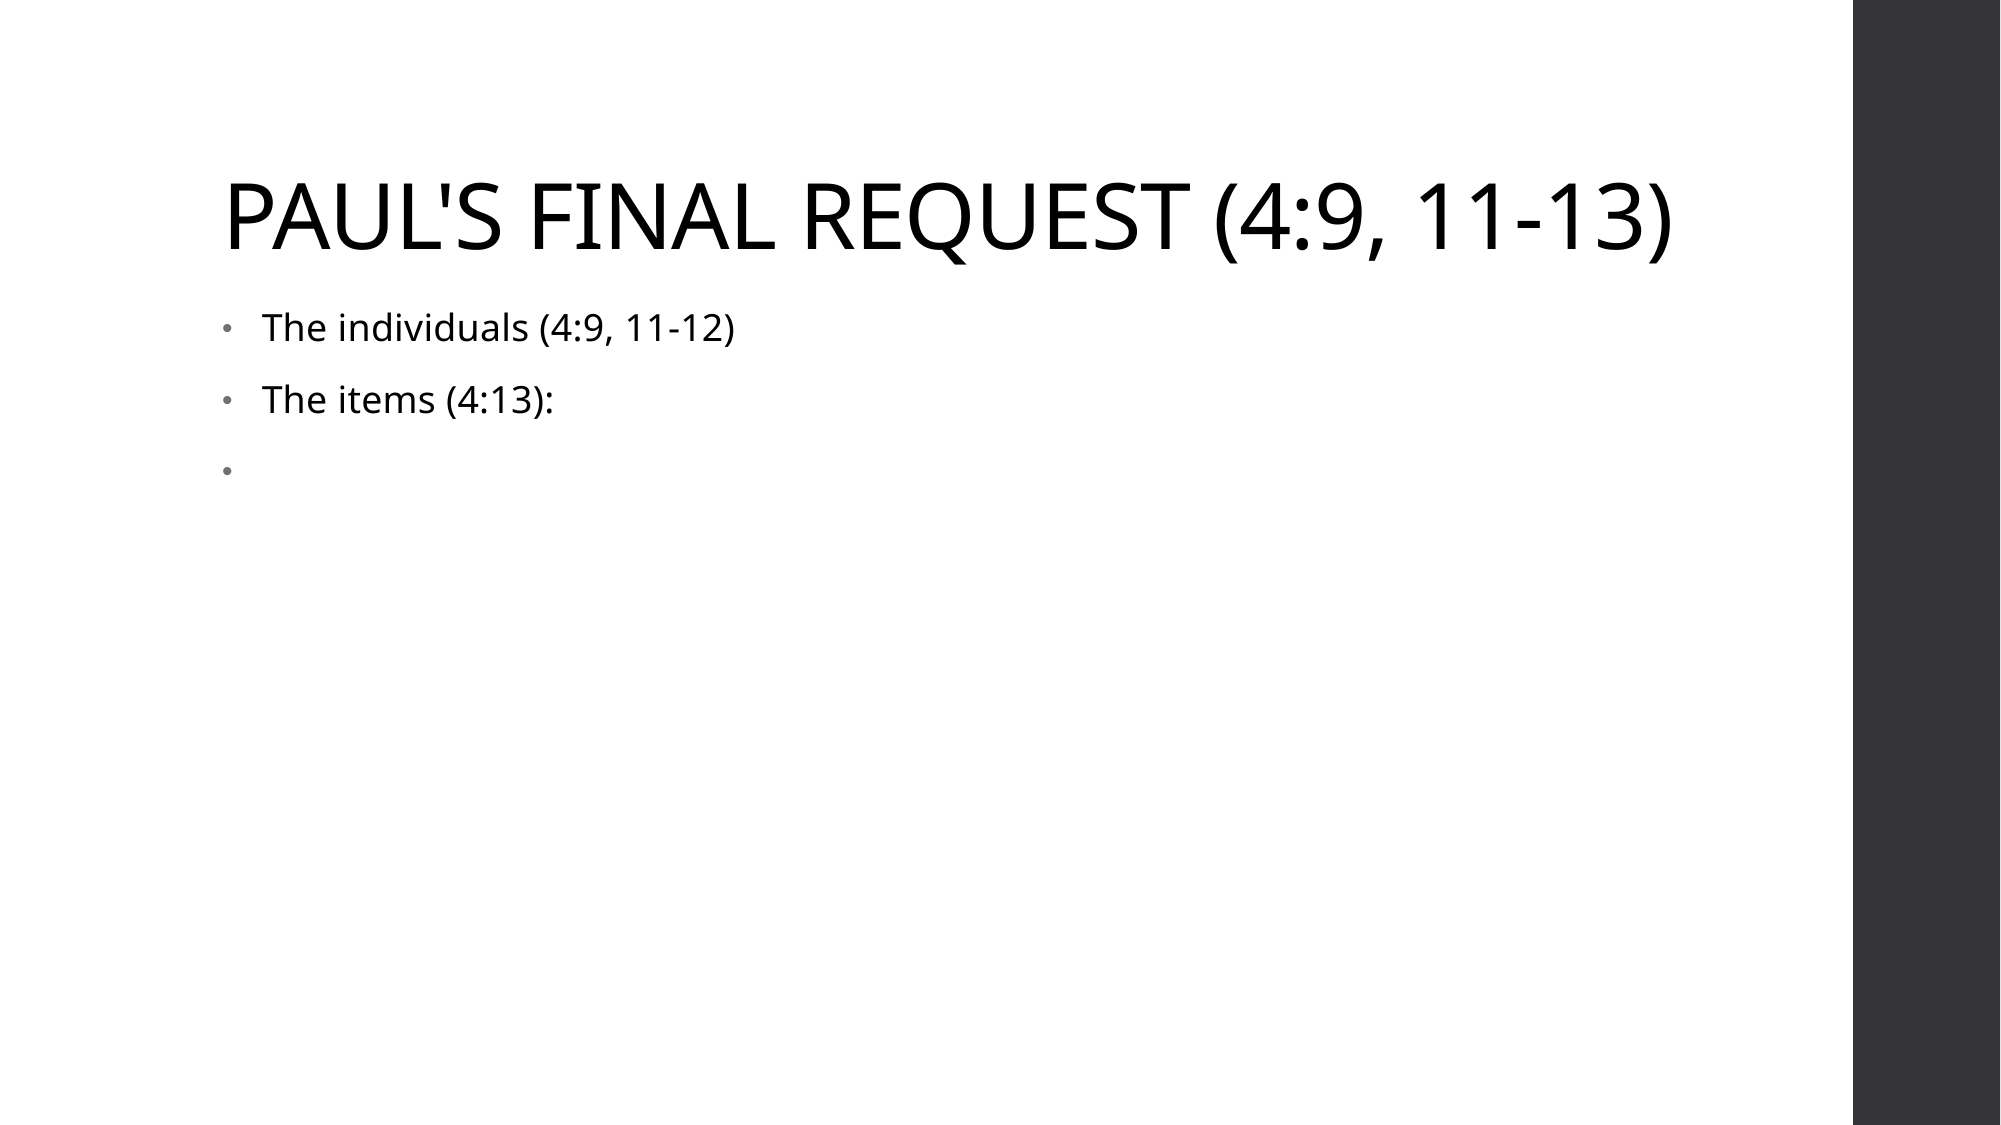

# PAUL'S FINAL REQUEST (4:9, 11-13)
 The individuals (4:9, 11-12)
 The items (4:13):